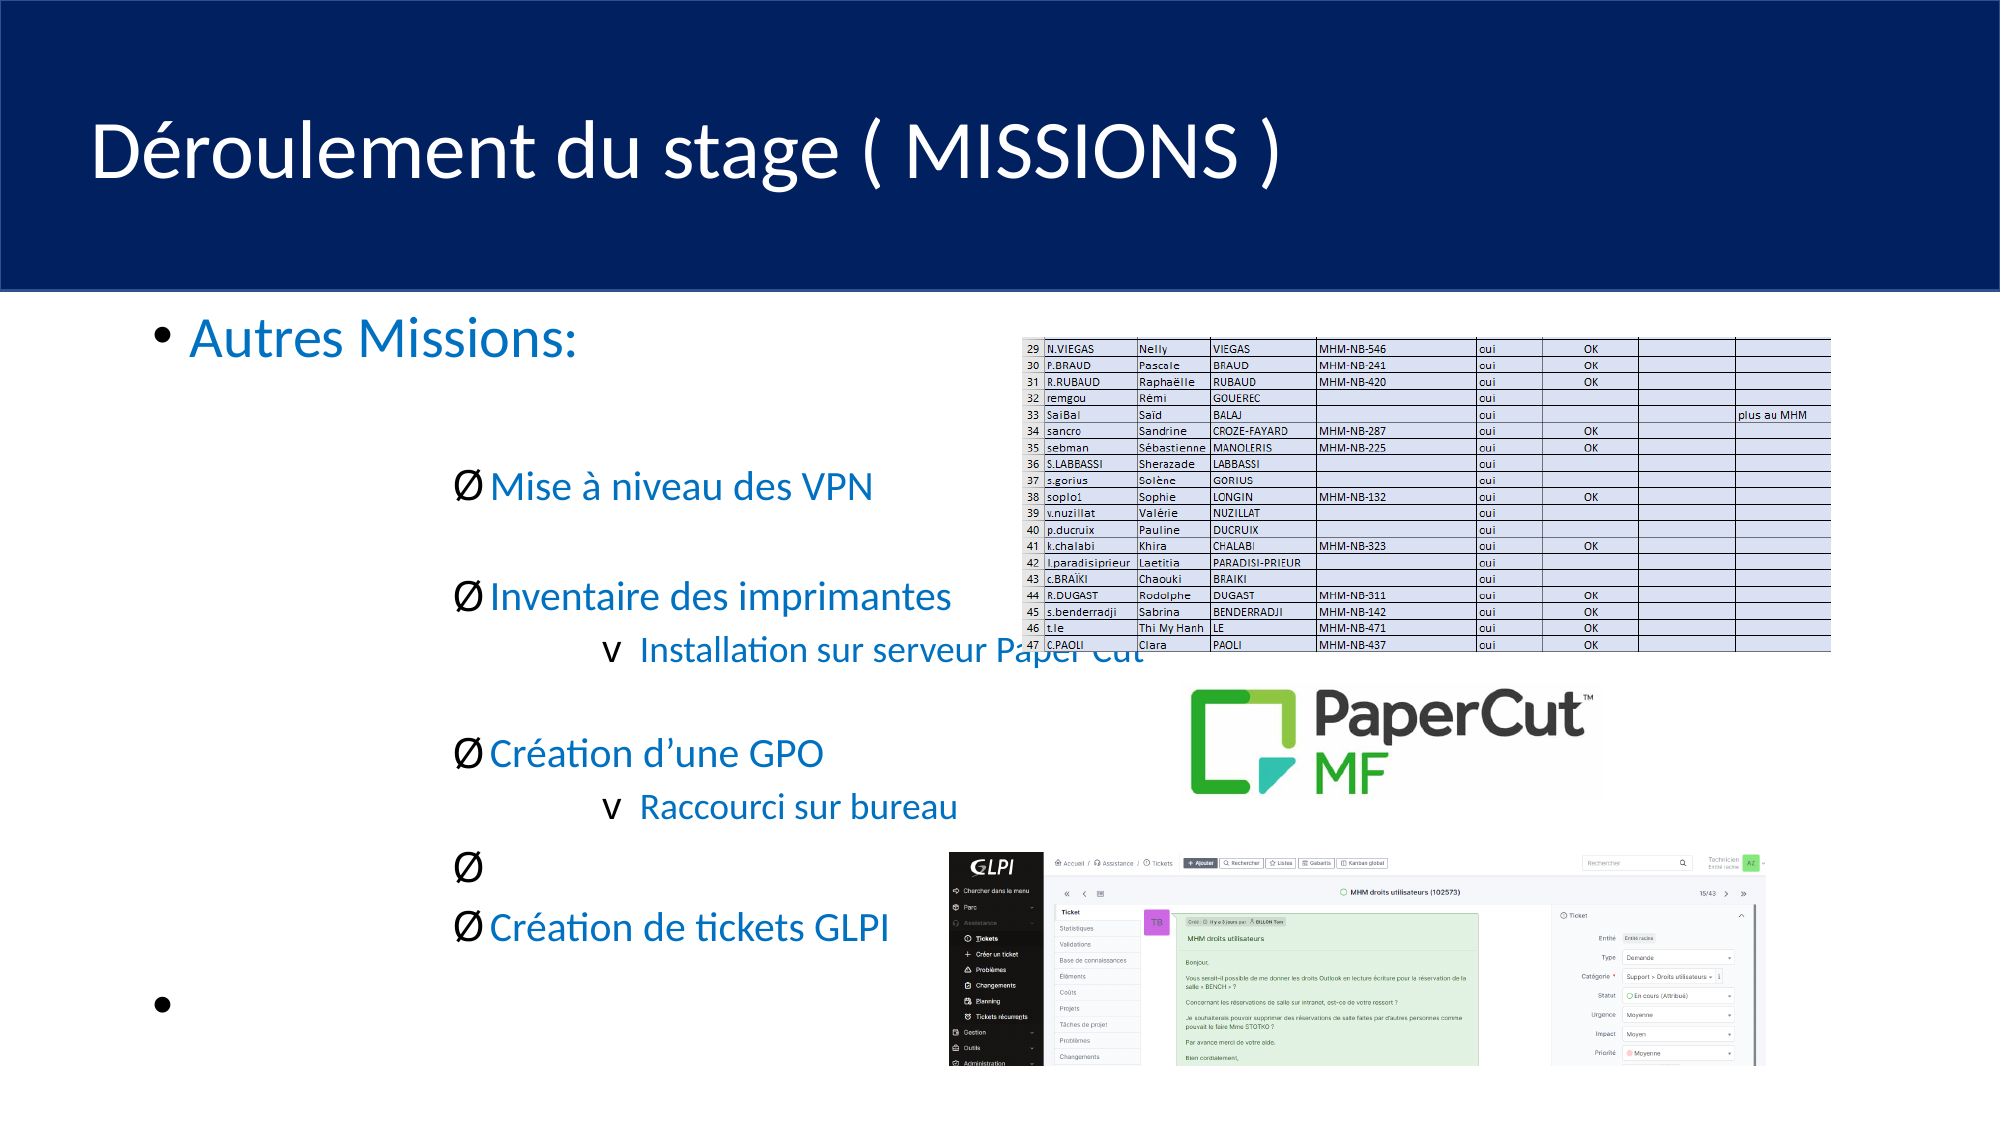

Déroulement du stage ( MISSIONS )
#
Autres Missions:
Mise à niveau des VPN
Inventaire des imprimantes
Installation sur serveur Paper Cut
Création d’une GPO
Raccourci sur bureau
Création de tickets GLPI